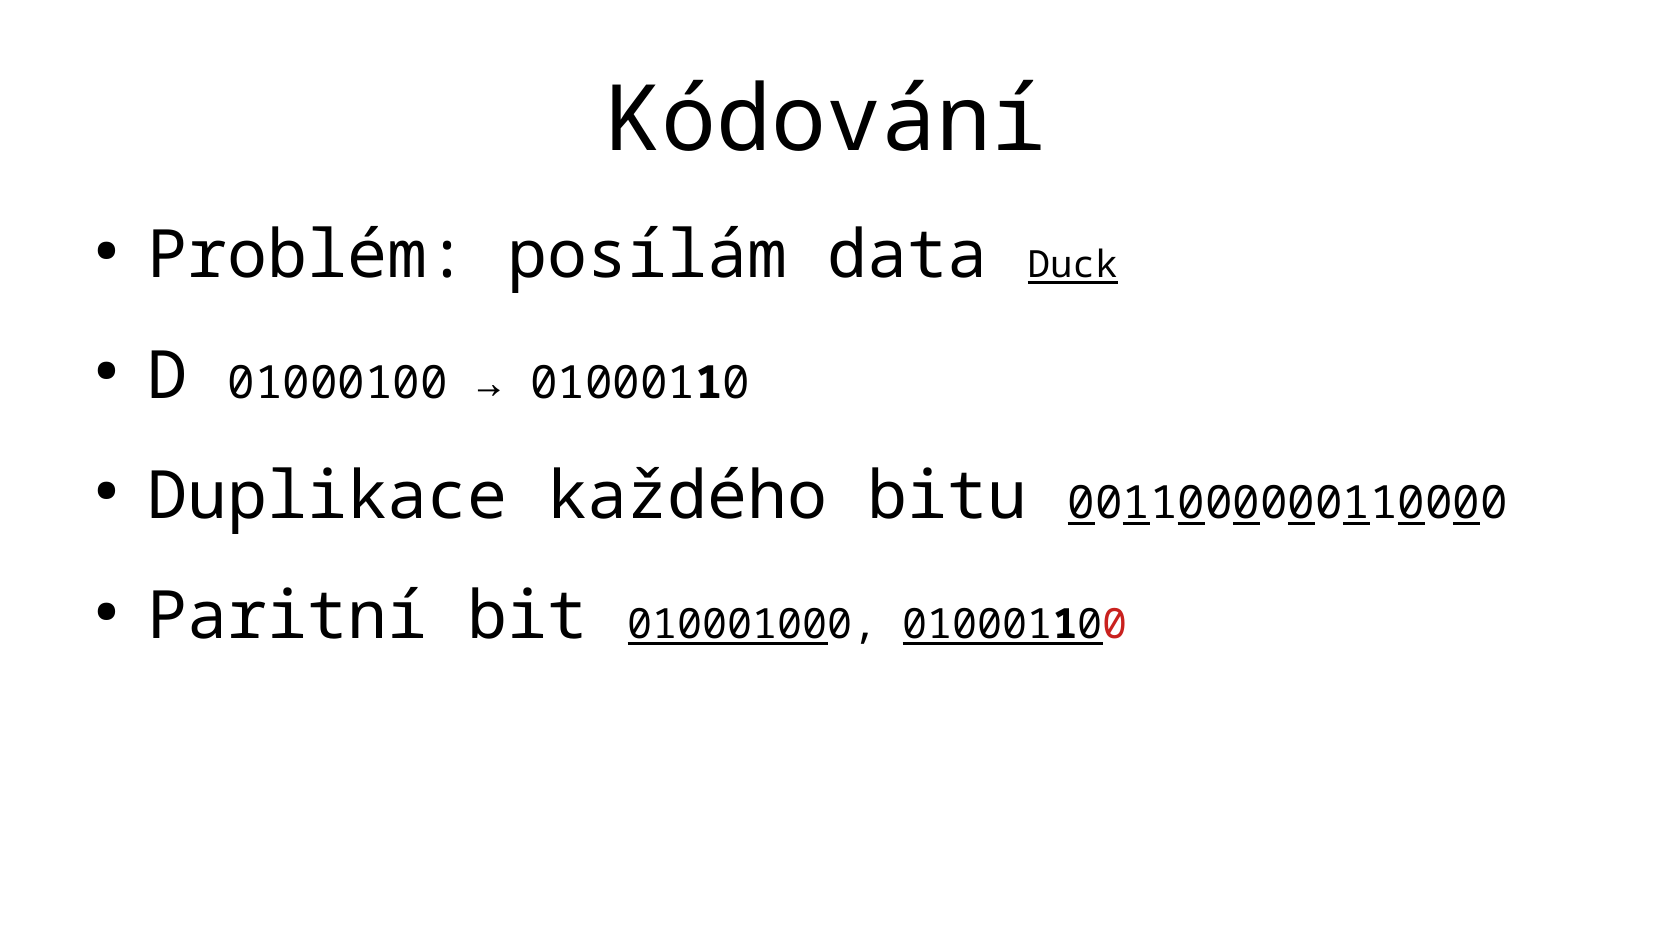

# Kódování
Problém: posílám data Duck
D 01000100 → 01000110
Duplikace každého bitu 0011000000110000
Paritní bit 010001000, 010001100